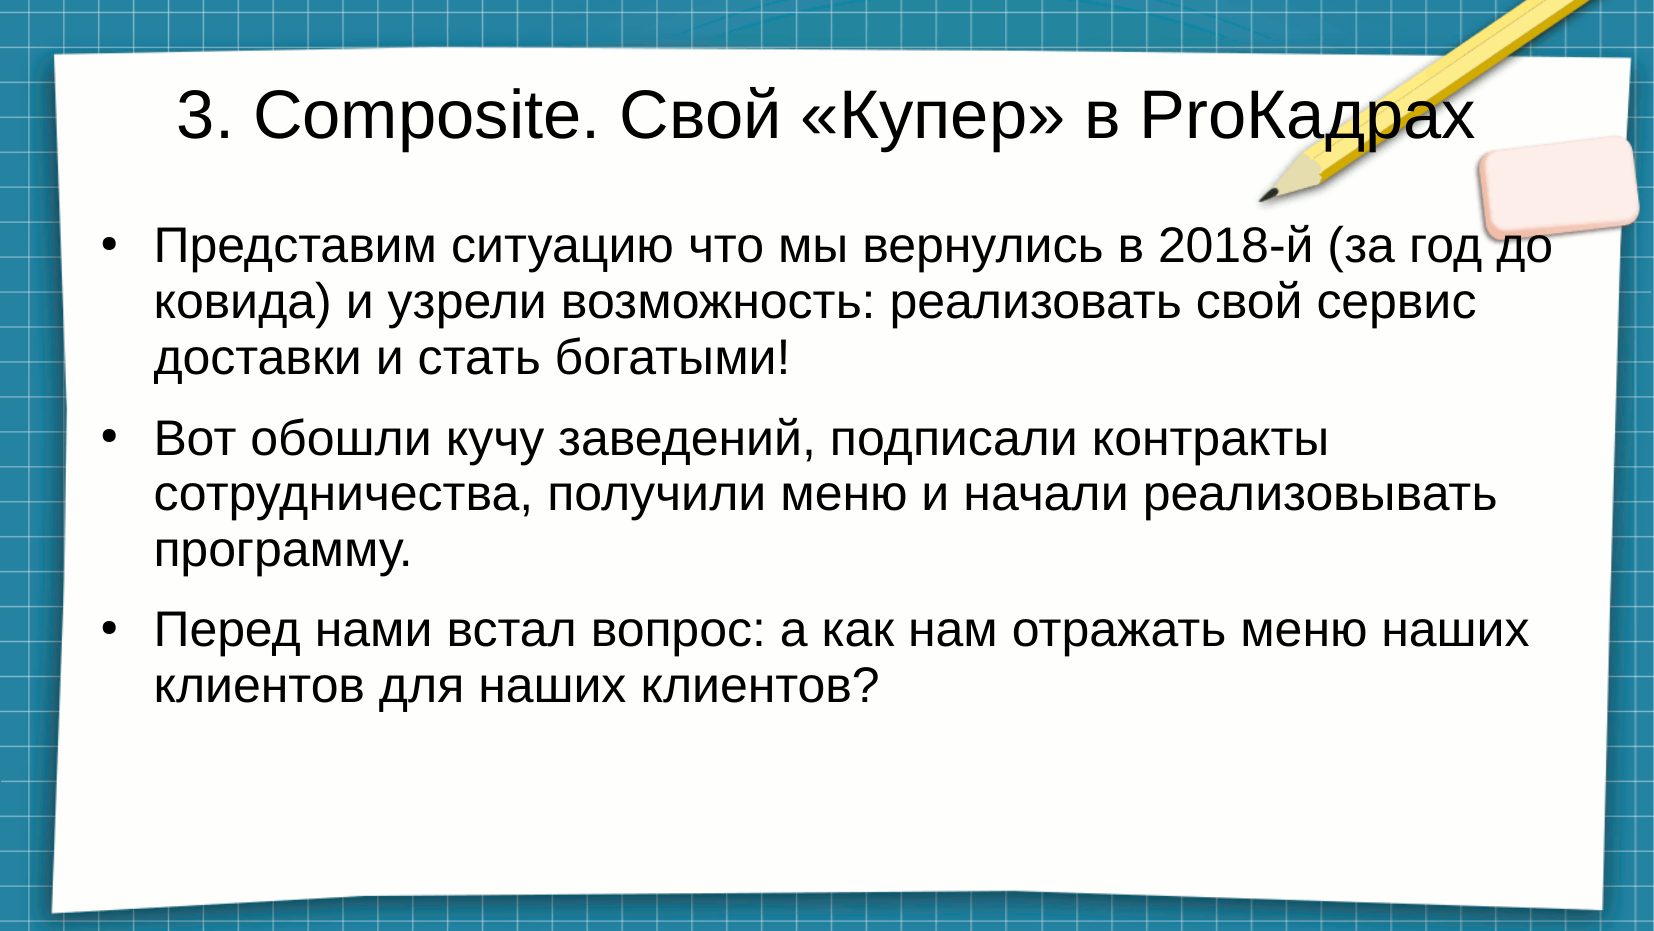

# 3. Composite. Свой «Купер» в ProКадрах
Представим ситуацию что мы вернулись в 2018-й (за год до ковида) и узрели возможность: реализовать свой сервис доставки и стать богатыми!
Вот обошли кучу заведений, подписали контракты сотрудничества, получили меню и начали реализовывать программу.
Перед нами встал вопрос: а как нам отражать меню наших клиентов для наших клиентов?